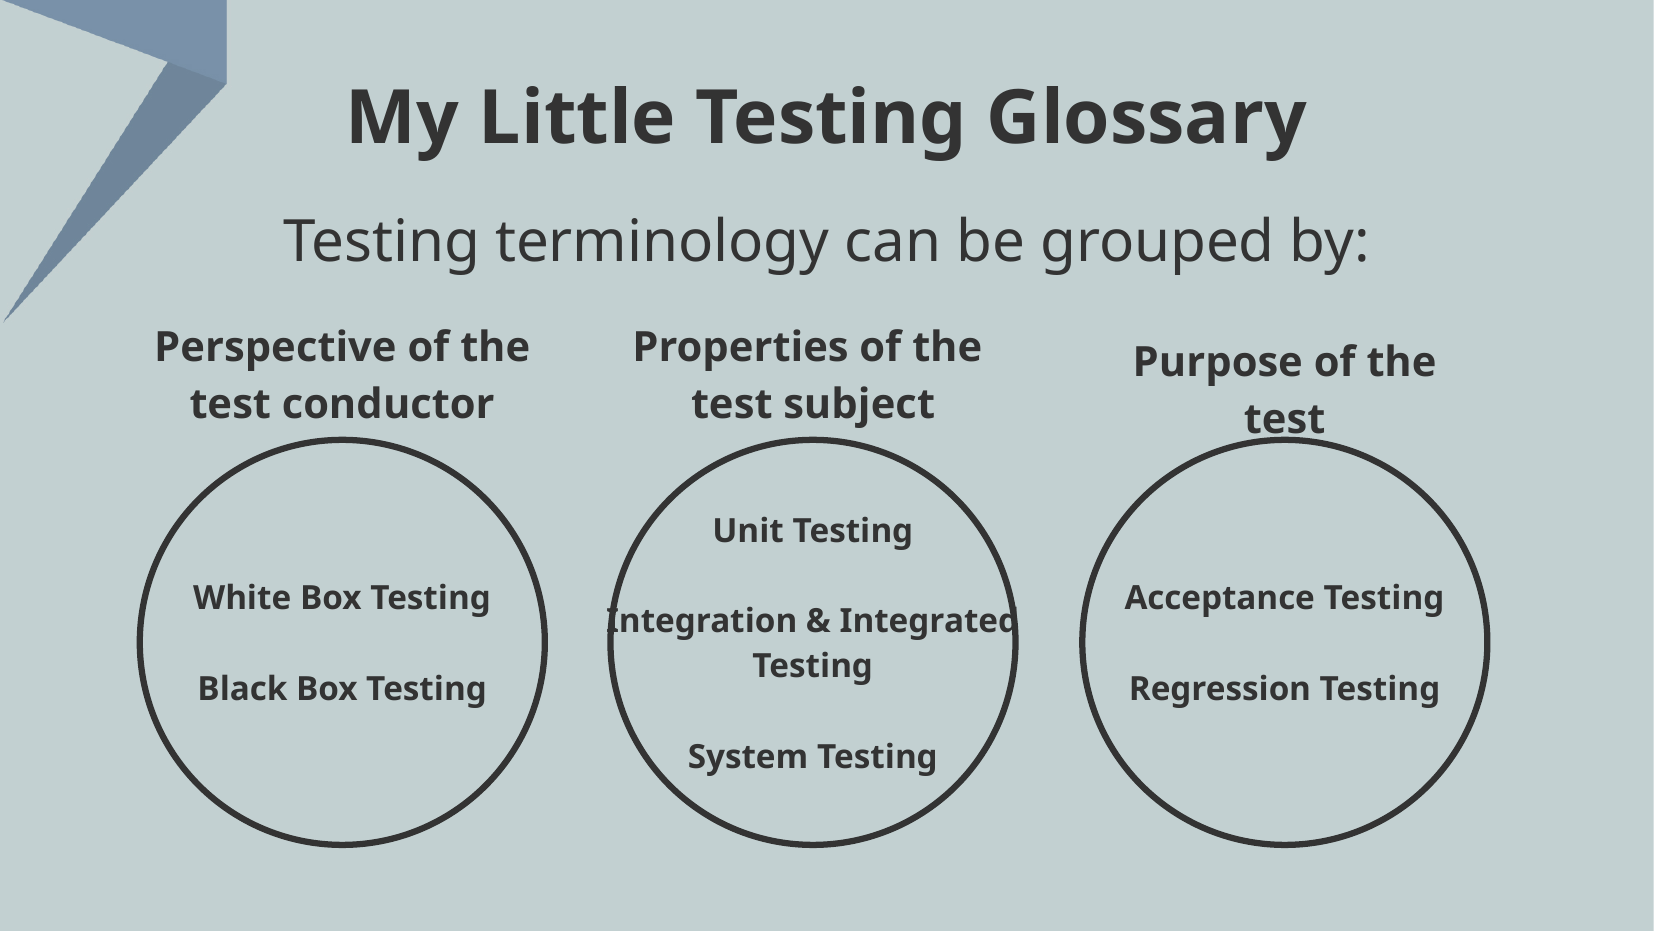

# My Little Testing Glossary
Testing terminology can be grouped by:
Perspective of the test conductor
Properties of the
test subject
Purpose of the test
White Box Testing
Black Box Testing
Unit Testing
Integration & Integrated
Testing
System Testing
Acceptance Testing
Regression Testing